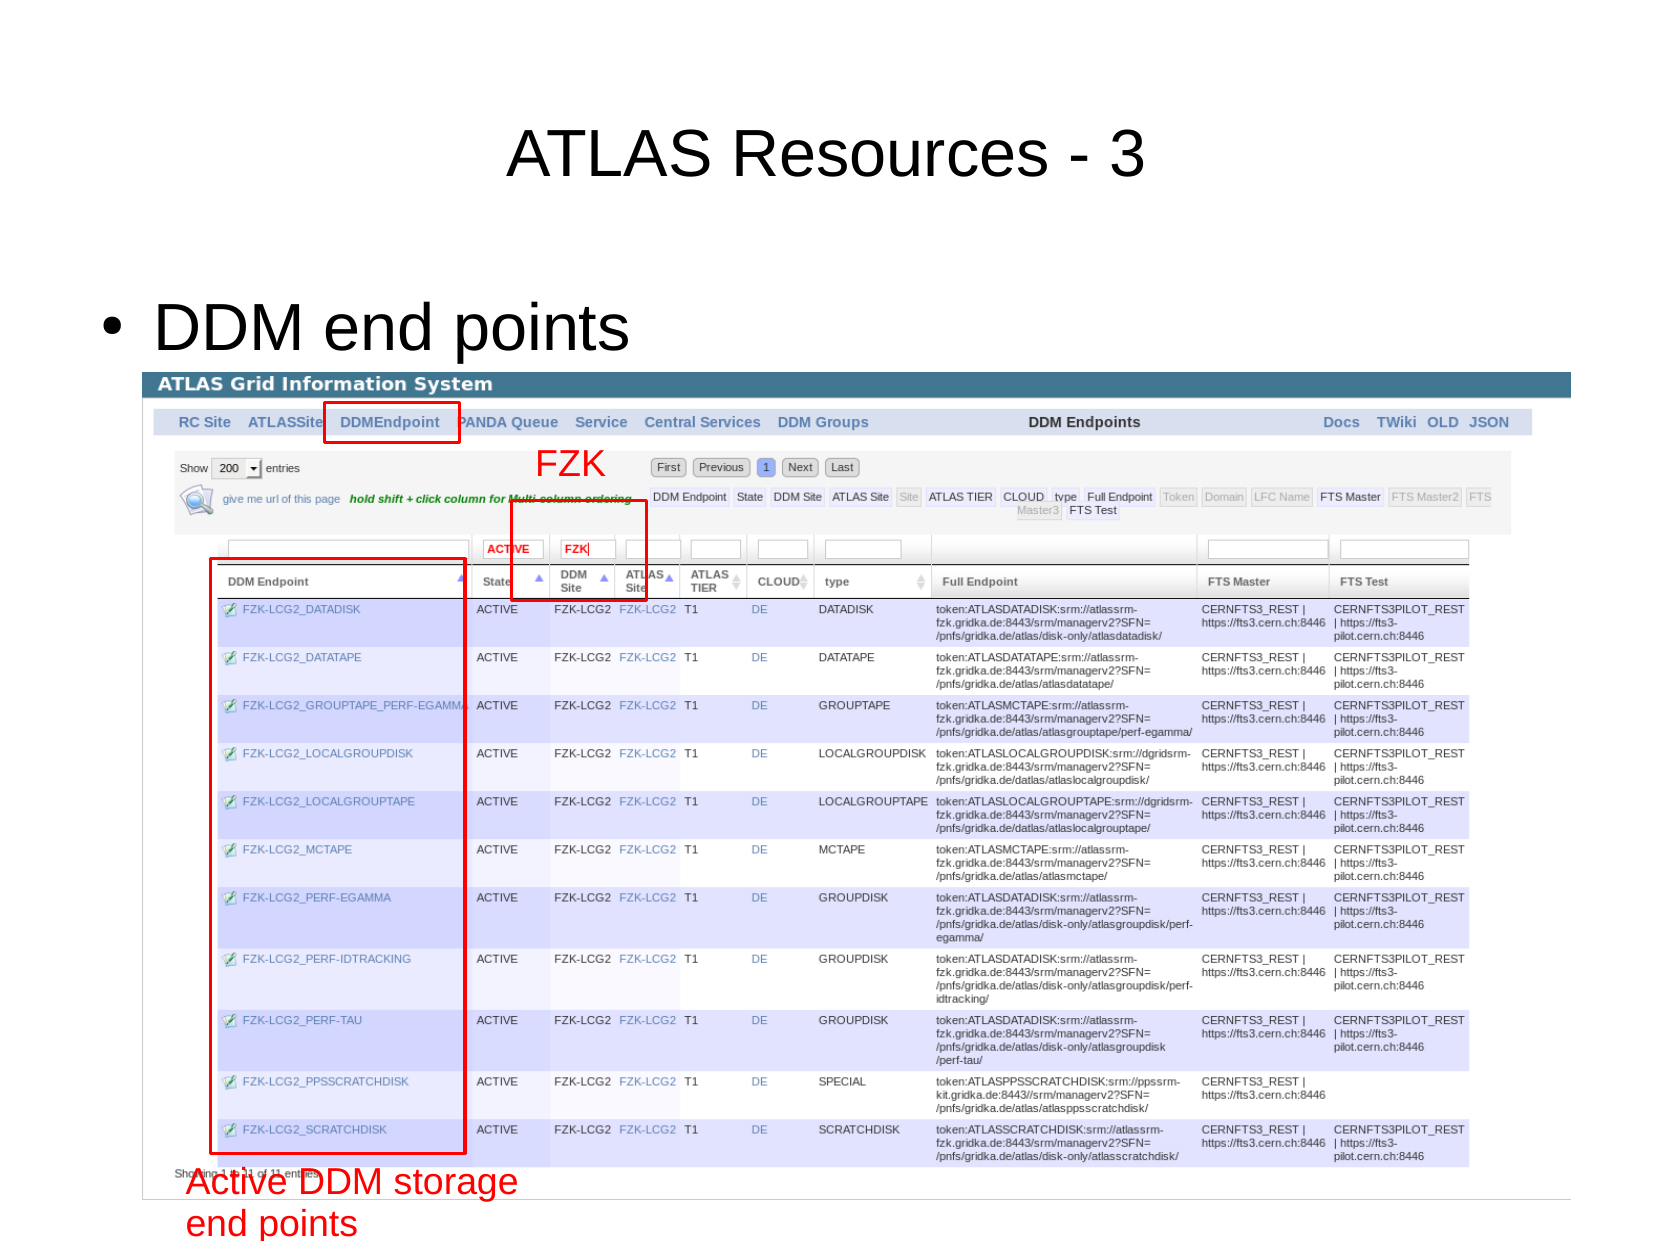

# ATLAS Resources - 3
DDM end points
FZK
ATLAS-D Physics Meeting 2017
48
Active DDM storage
end points